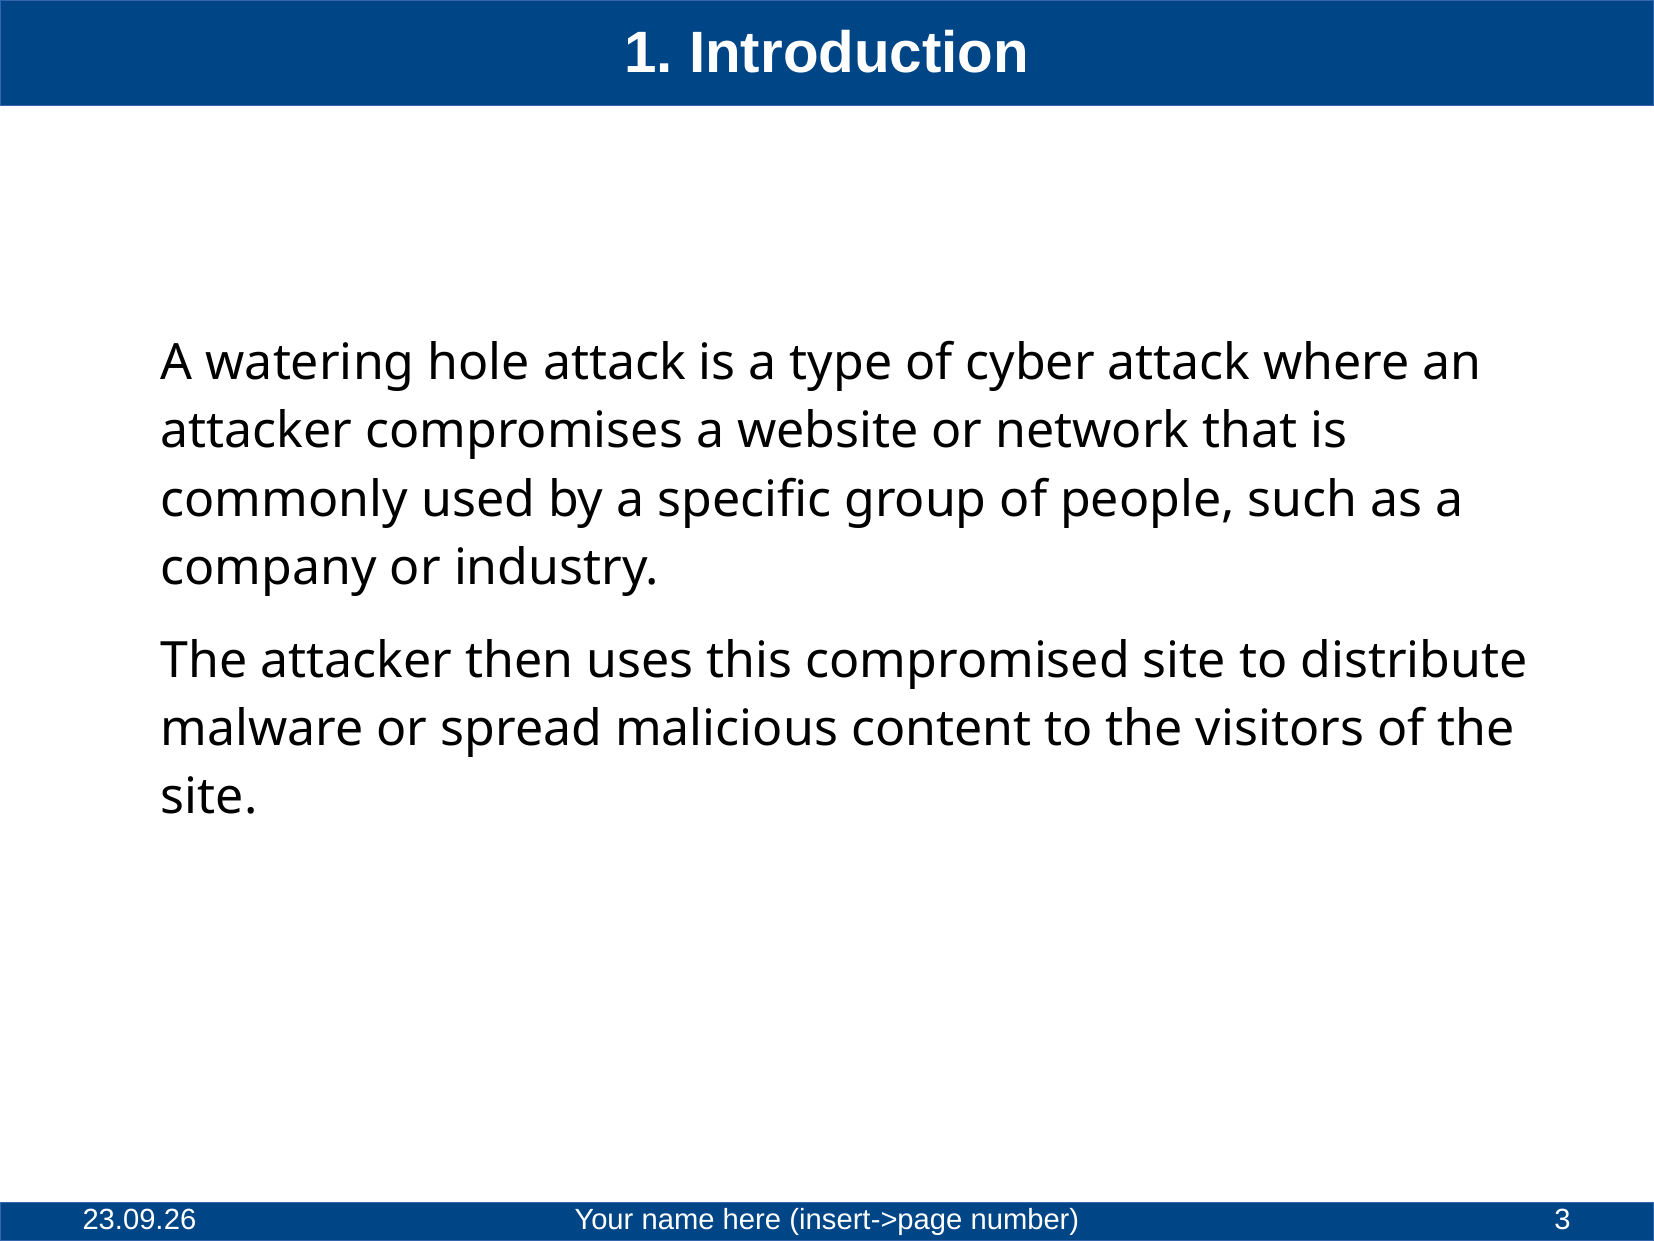

# 1. Introduction
A watering hole attack is a type of cyber attack where an attacker compromises a website or network that is commonly used by a specific group of people, such as a company or industry.
The attacker then uses this compromised site to distribute malware or spread malicious content to the visitors of the site.
Your name here (insert->page number)
3